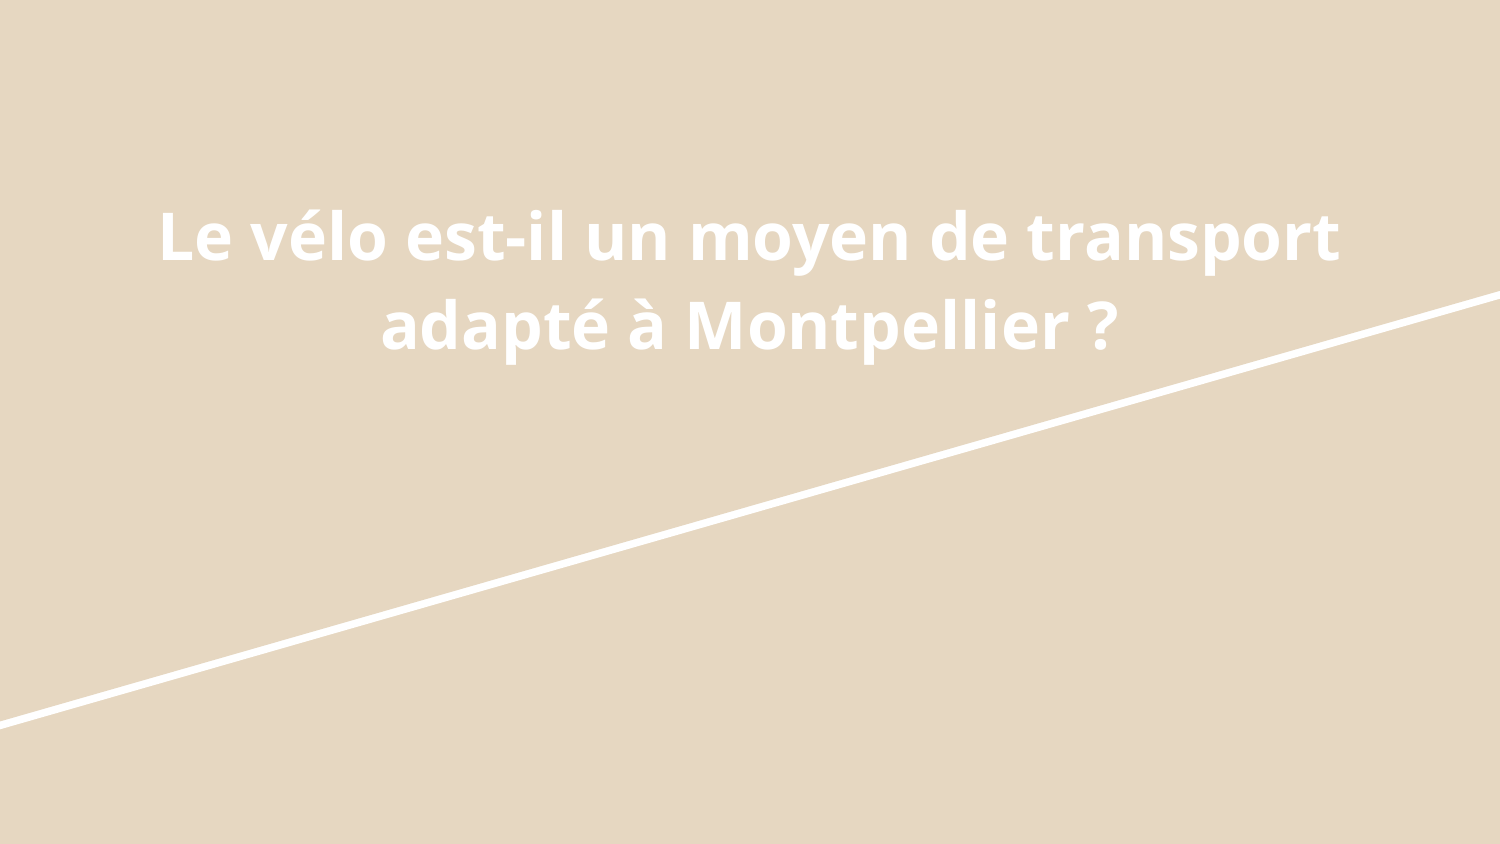

# Le vélo est-il un moyen de transport adapté à Montpellier ?